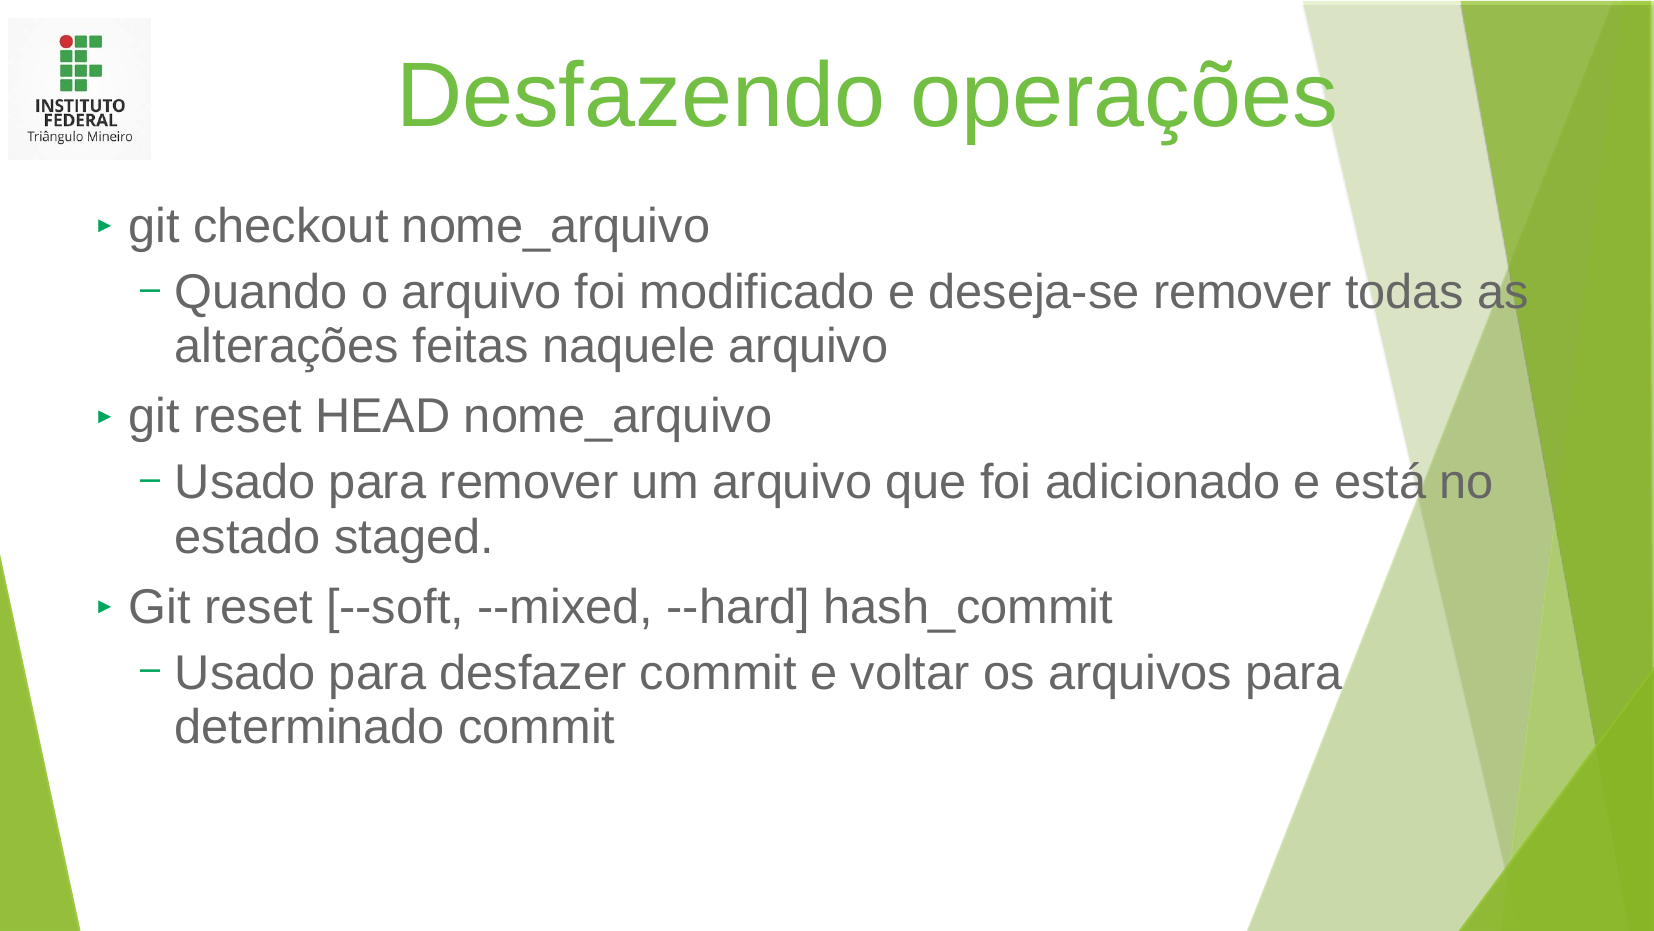

# Desfazendo operações
git checkout nome_arquivo
Quando o arquivo foi modificado e deseja-se remover todas as alterações feitas naquele arquivo
git reset HEAD nome_arquivo
Usado para remover um arquivo que foi adicionado e está no estado staged.
Git reset [--soft, --mixed, --hard] hash_commit
Usado para desfazer commit e voltar os arquivos para determinado commit